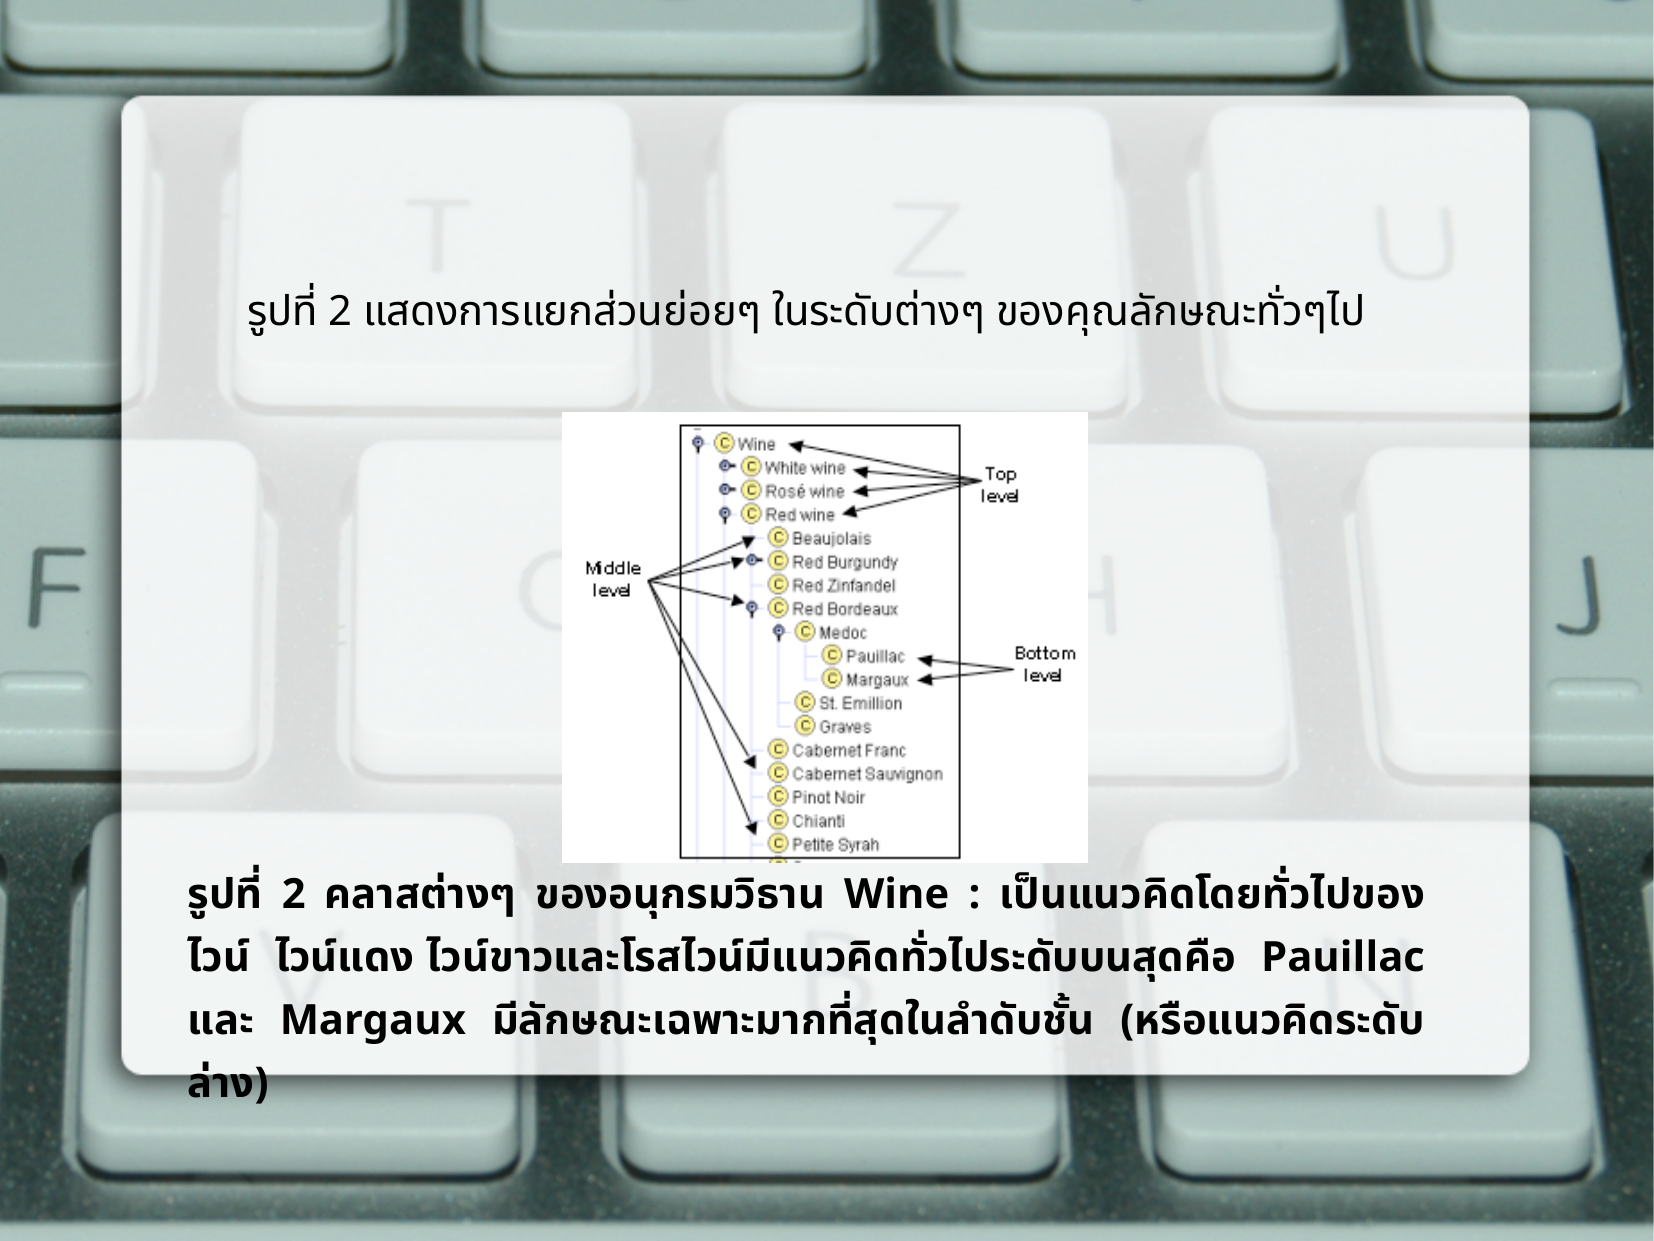

#
รูปที่ 2 แสดงการแยกส่วนย่อยๆ ในระดับต่างๆ ของคุณลักษณะทั่วๆไป
รูปที่ 2 คลาสต่างๆ ของอนุกรมวิธาน Wine : เป็นแนวคิดโดยทั่วไปของไวน์ ไวน์แดง ไวน์ขาวและโรสไวน์มีแนวคิดทั่วไประดับบนสุดคือ Pauillac และ Margaux มีลักษณะเฉพาะมากที่สุดในลำดับชั้น (หรือแนวคิดระดับล่าง)